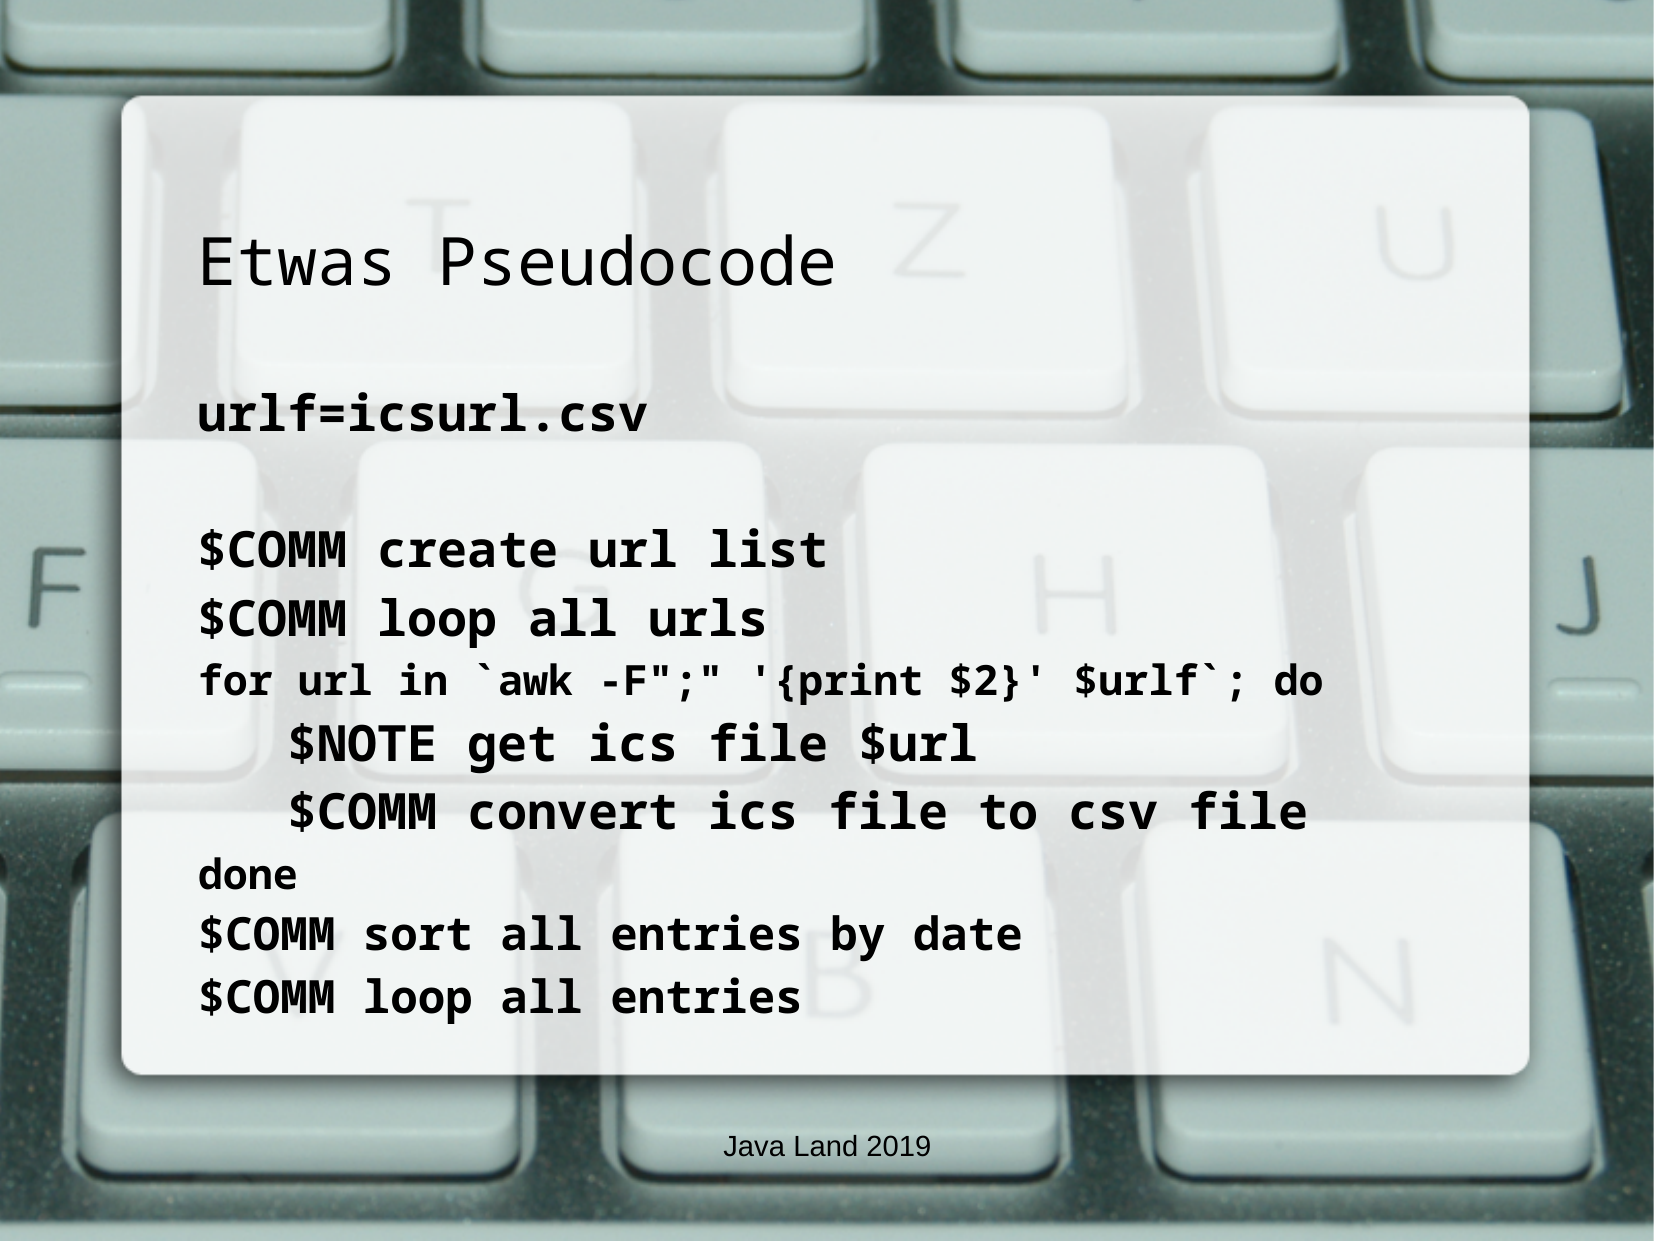

#
Etwas Pseudocode
urlf=icsurl.csv
$COMM create url list
$COMM loop all urls
for url in `awk -F";" '{print $2}' $urlf`; do
 $NOTE get ics file $url
 $COMM convert ics file to csv file
done
$COMM sort all entries by date
$COMM loop all entries